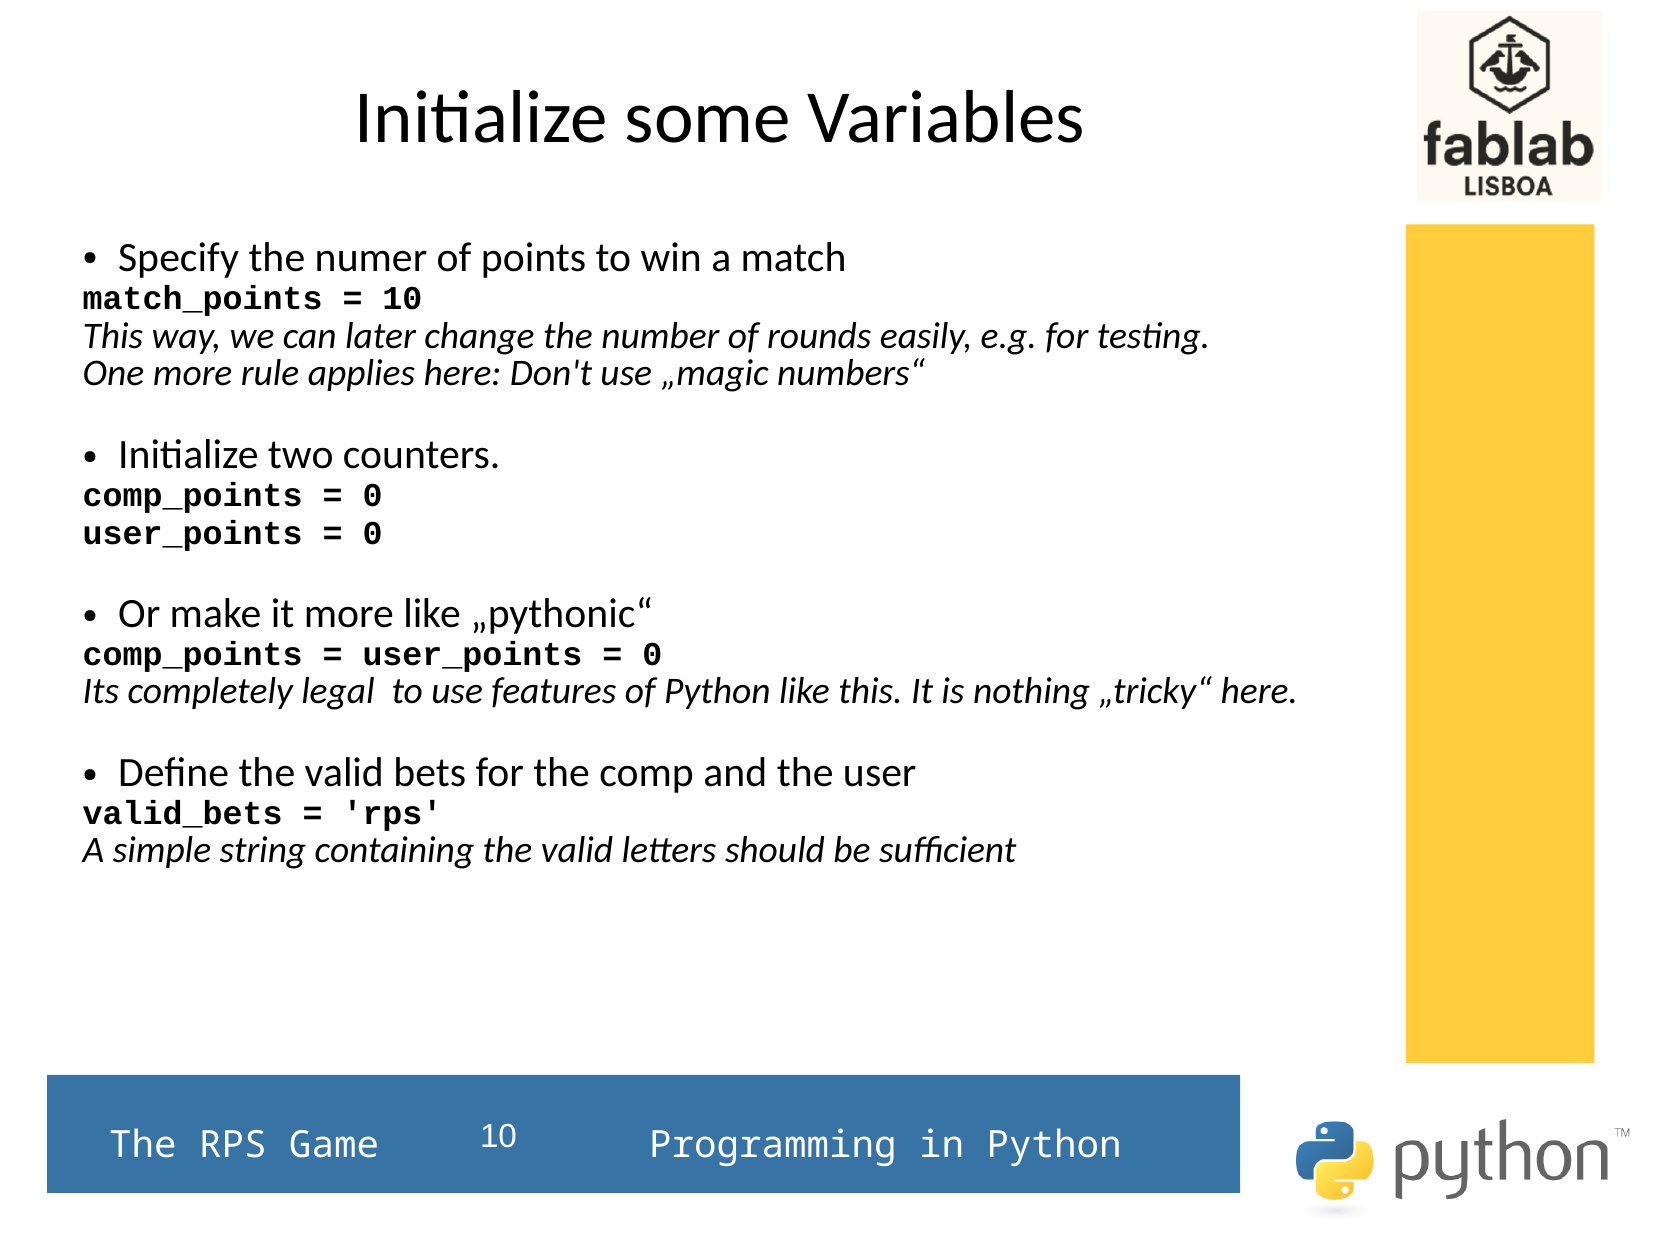

# Initialize some Variables
Specify the numer of points to win a match
match_points = 10
This way, we can later change the number of rounds easily, e.g. for testing.
One more rule applies here: Don't use „magic numbers“
Initialize two counters.
comp_points = 0
user_points = 0
Or make it more like „pythonic“
comp_points = user_points = 0
Its completely legal to use features of Python like this. It is nothing „tricky“ here.
Define the valid bets for the comp and the user
valid_bets = 'rps'
A simple string containing the valid letters should be sufficient
The RPS Game Programming in Python